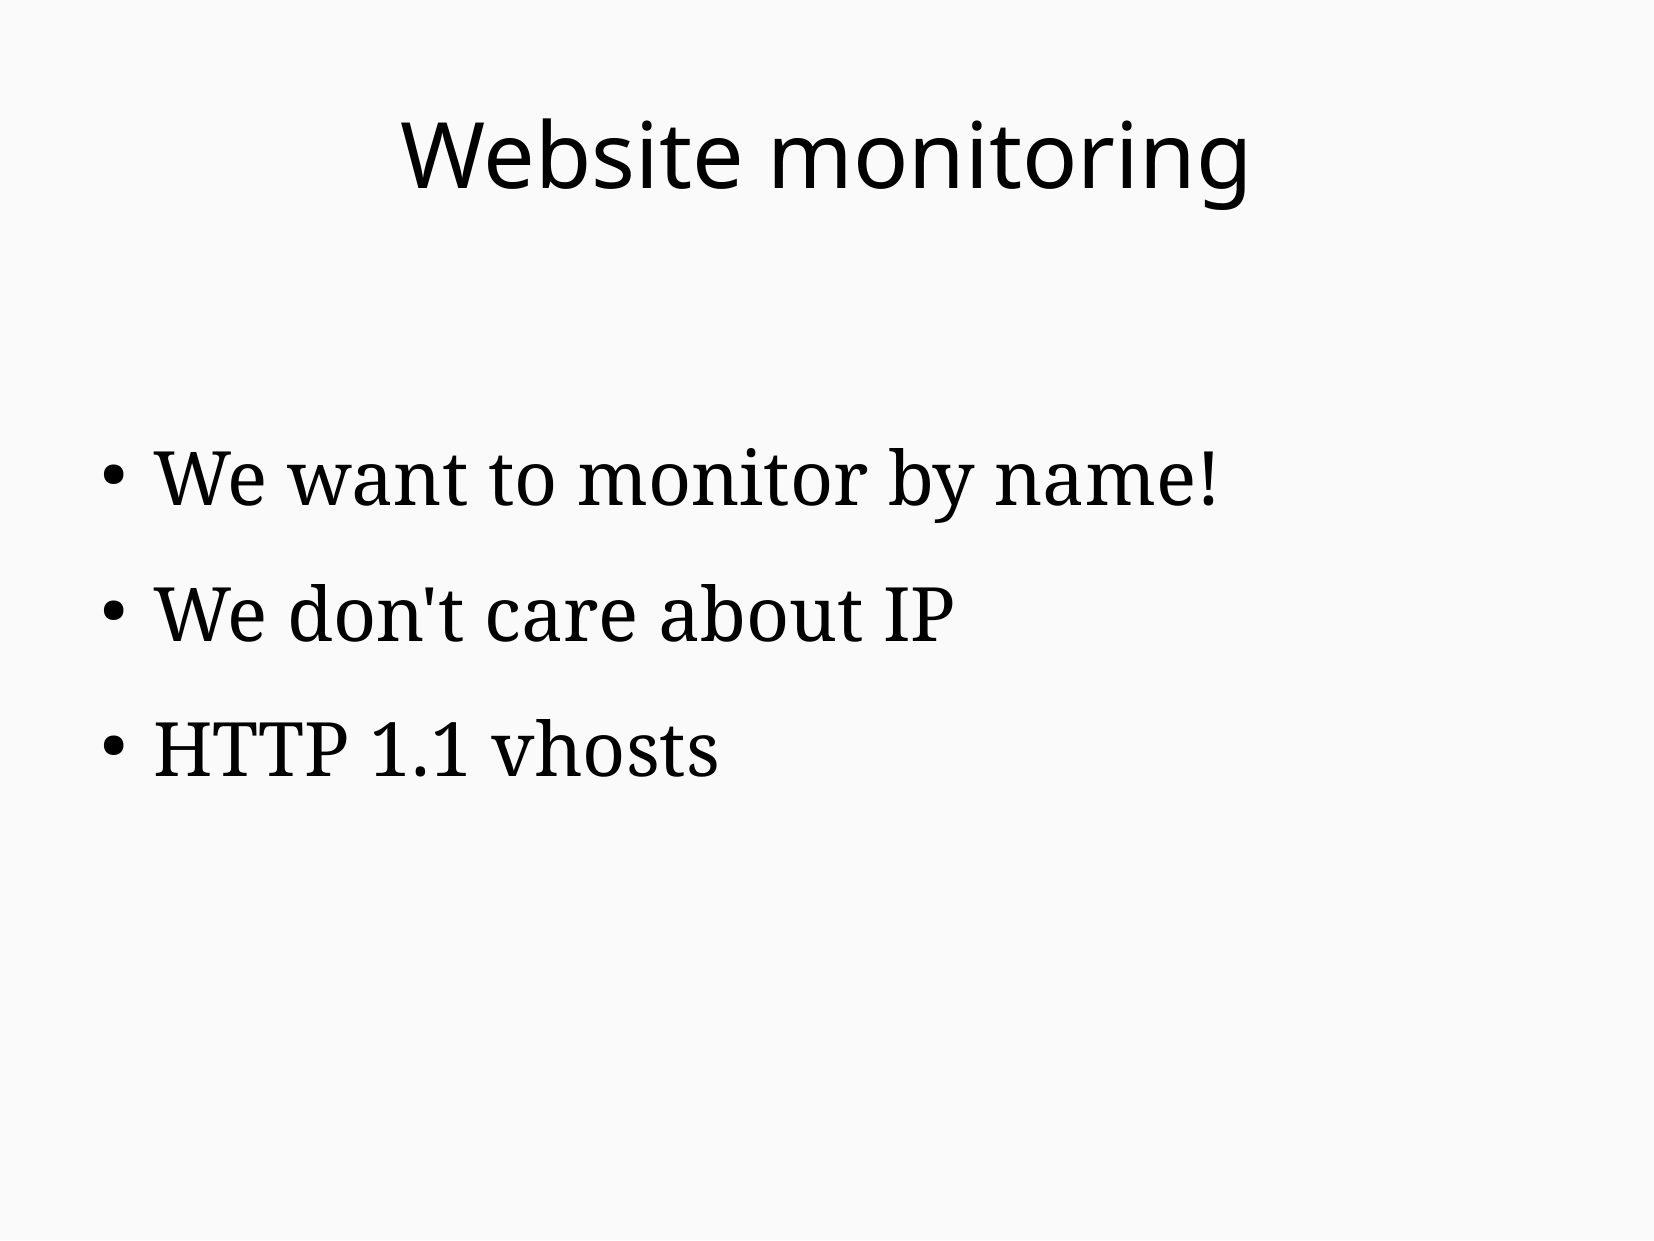

# Website monitoring
We want to monitor by name!
We don't care about IP
HTTP 1.1 vhosts